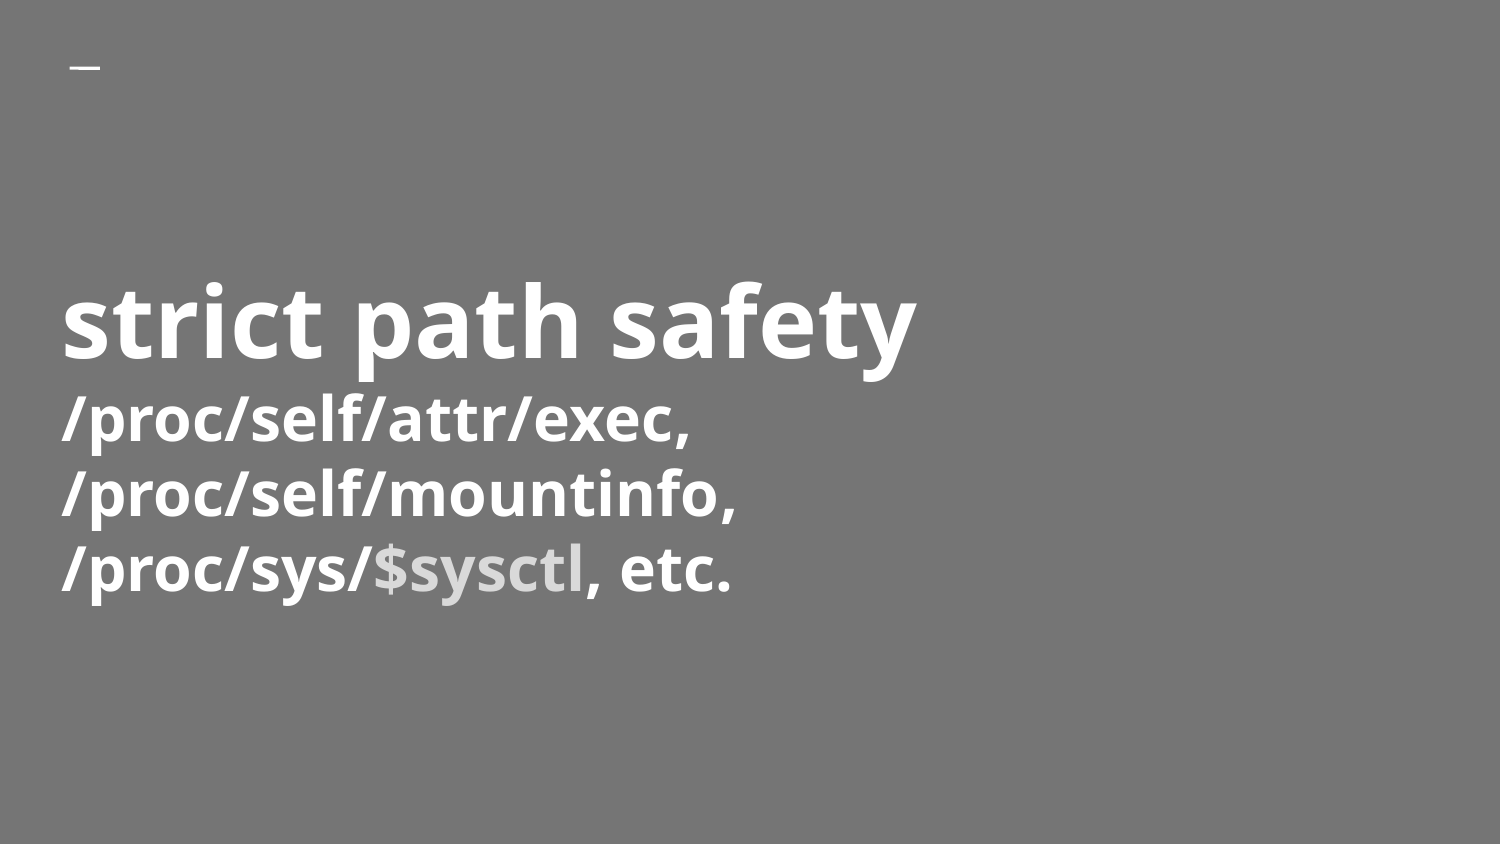

# strict path safety /proc/self/attr/exec, /proc/self/mountinfo, /proc/sys/$sysctl, etc.